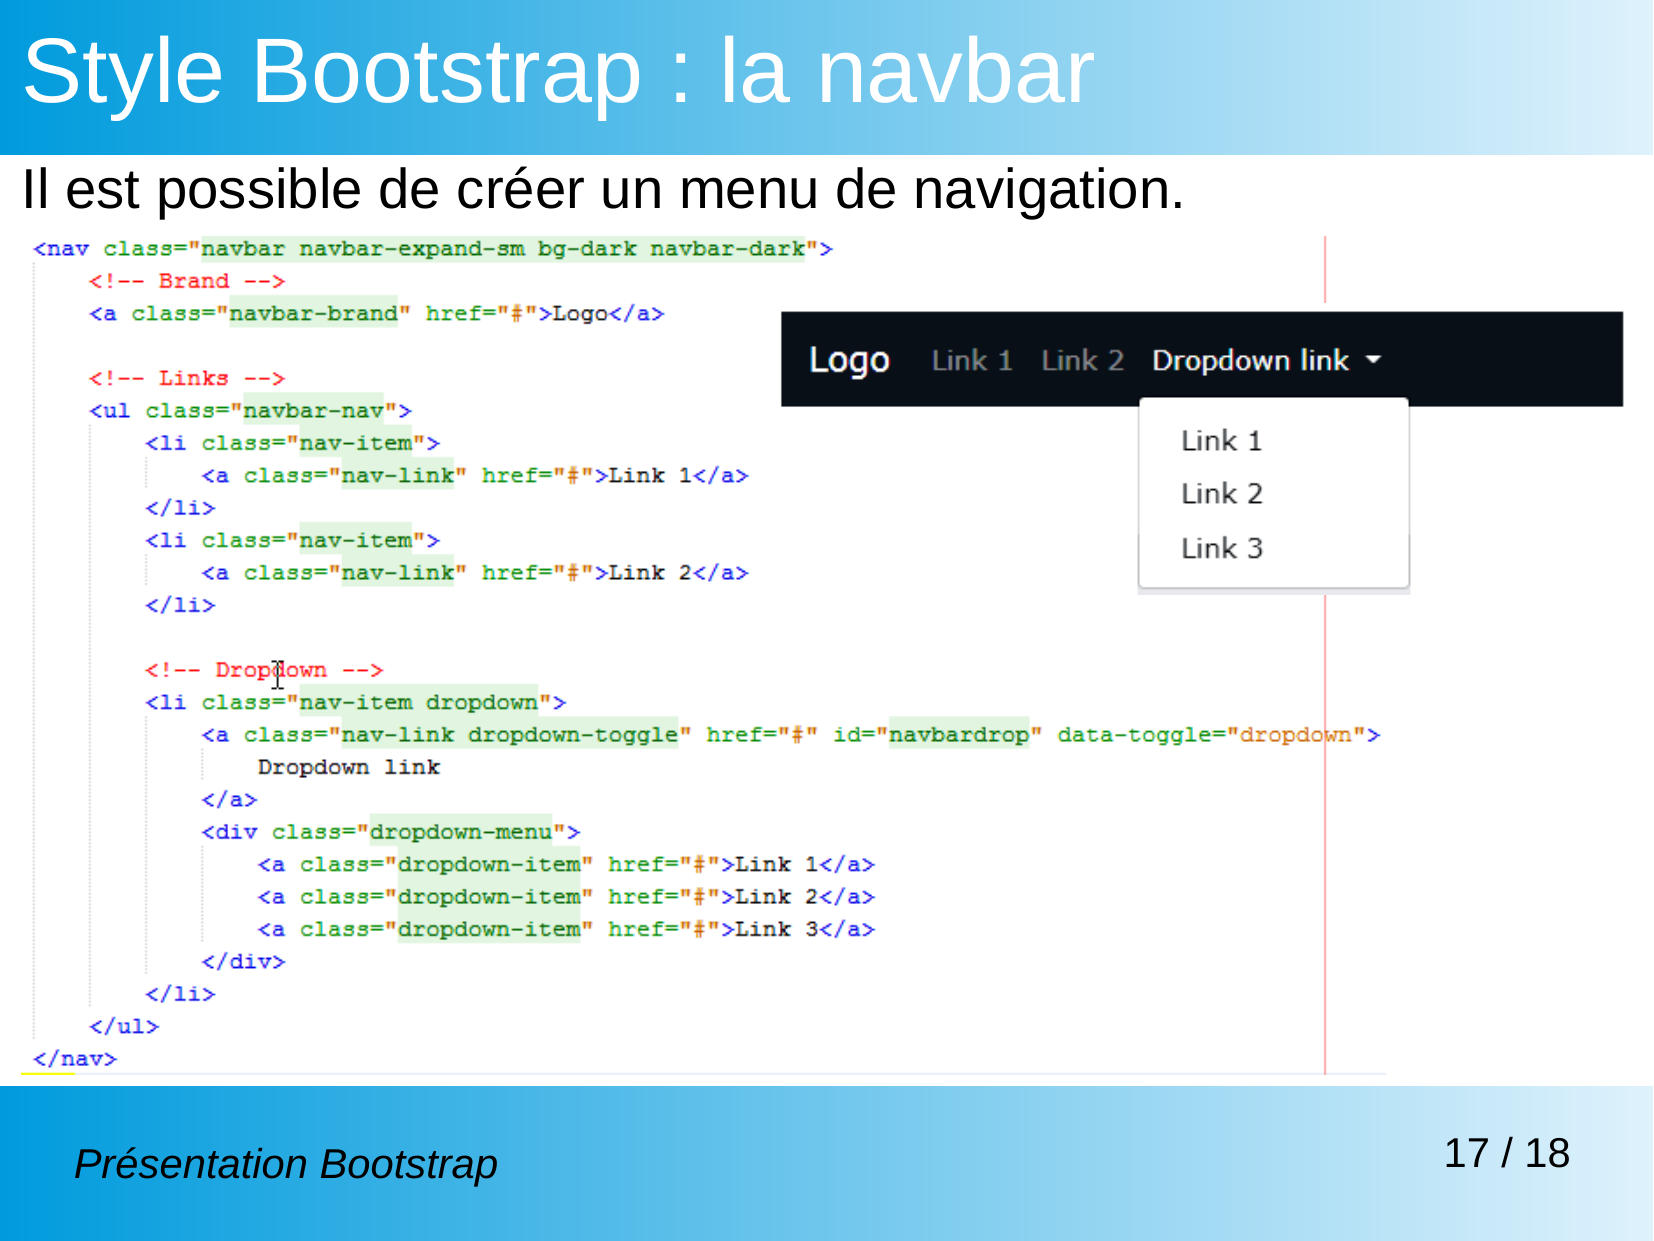

# Style Bootstrap : la navbar
Il est possible de créer un menu de navigation.